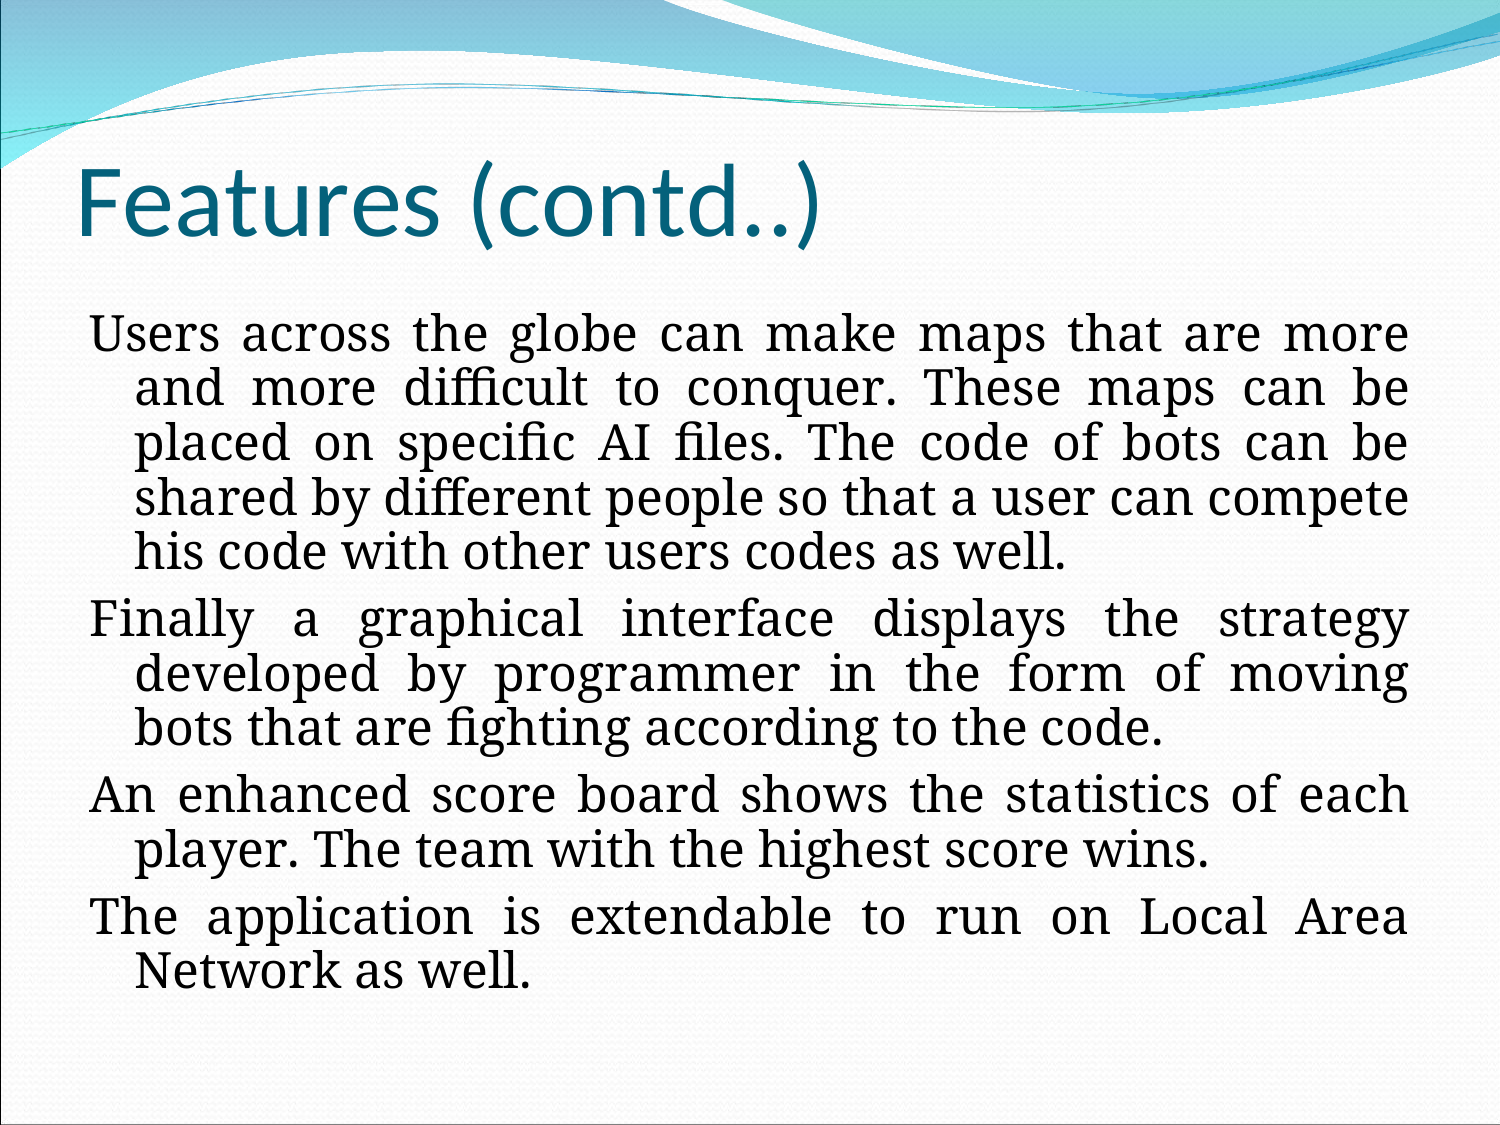

# Features (contd..)
Users across the globe can make maps that are more and more difficult to conquer. These maps can be placed on specific AI files. The code of bots can be shared by different people so that a user can compete his code with other users codes as well.
Finally a graphical interface displays the strategy developed by programmer in the form of moving bots that are fighting according to the code.
An enhanced score board shows the statistics of each player. The team with the highest score wins.
The application is extendable to run on Local Area Network as well.